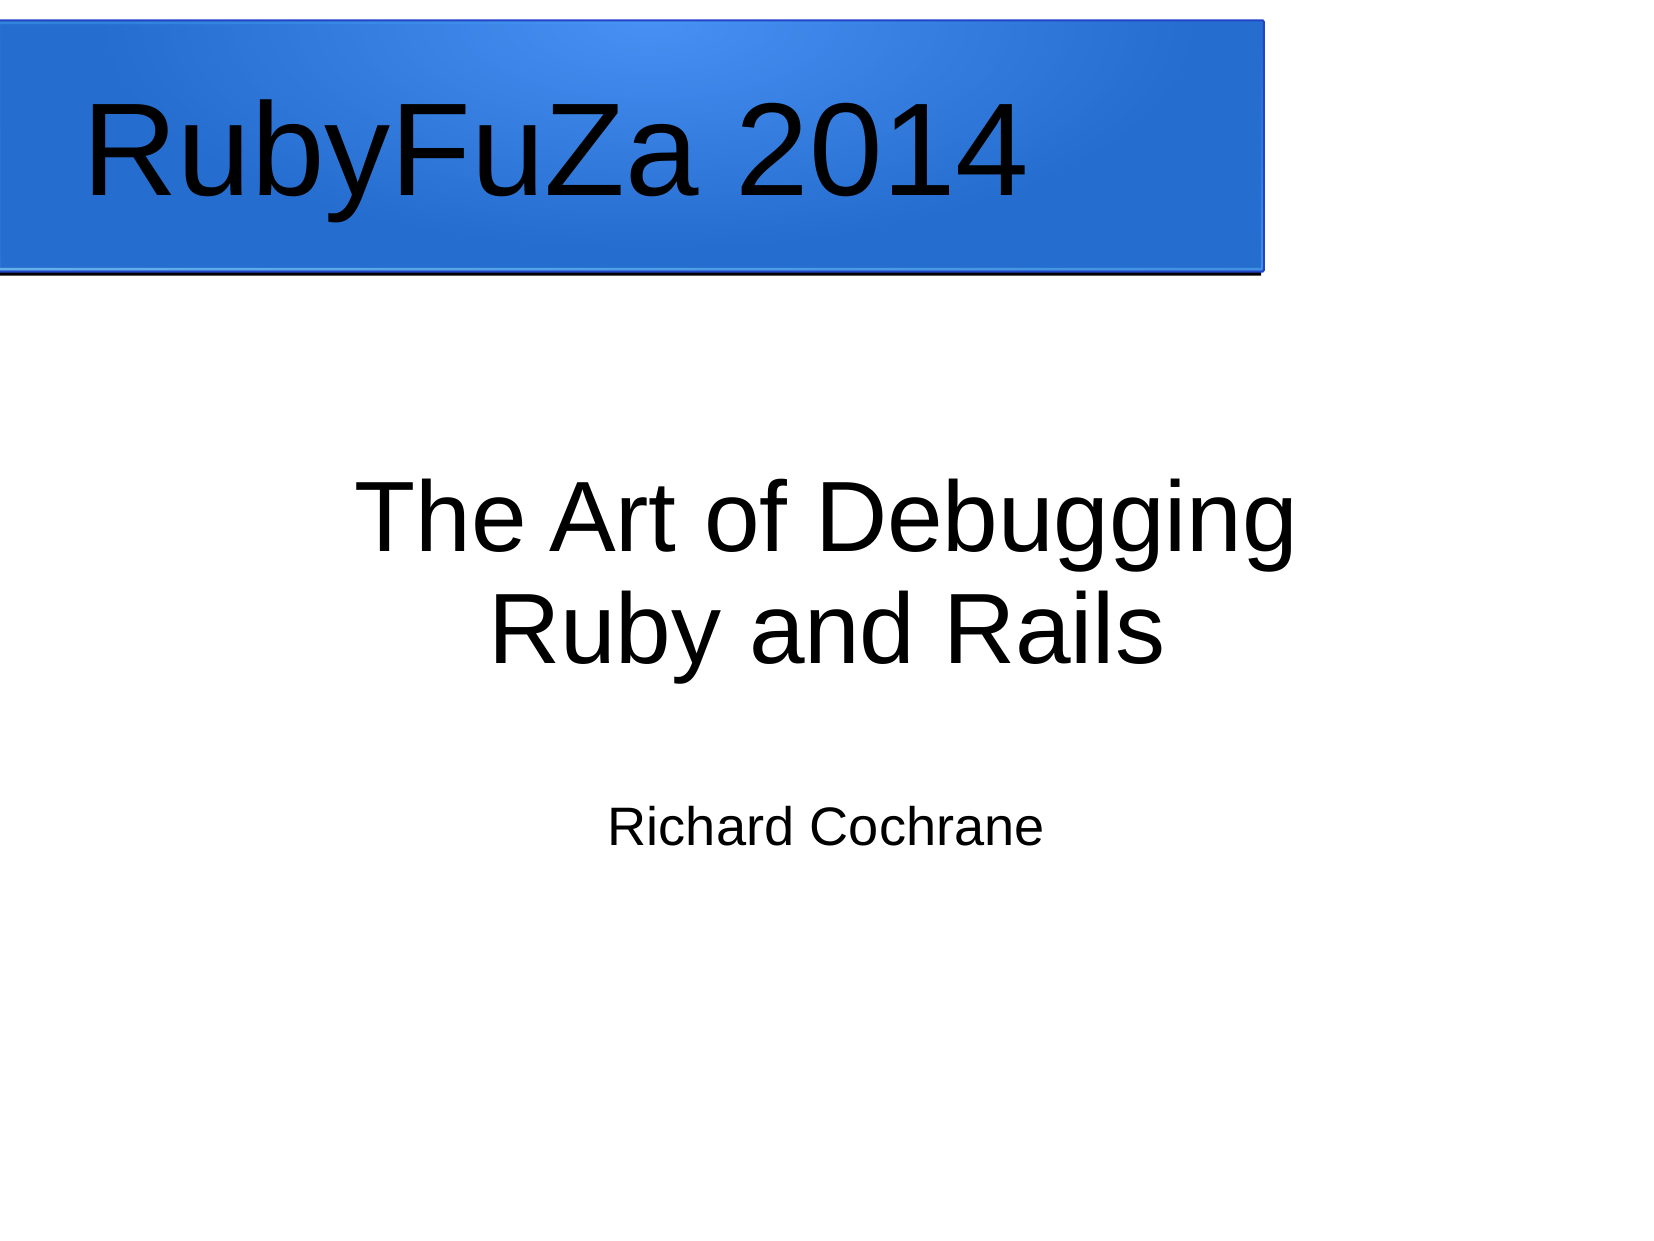

# RubyFuZa 2014
The Art of Debugging
Ruby and Rails
Richard Cochrane